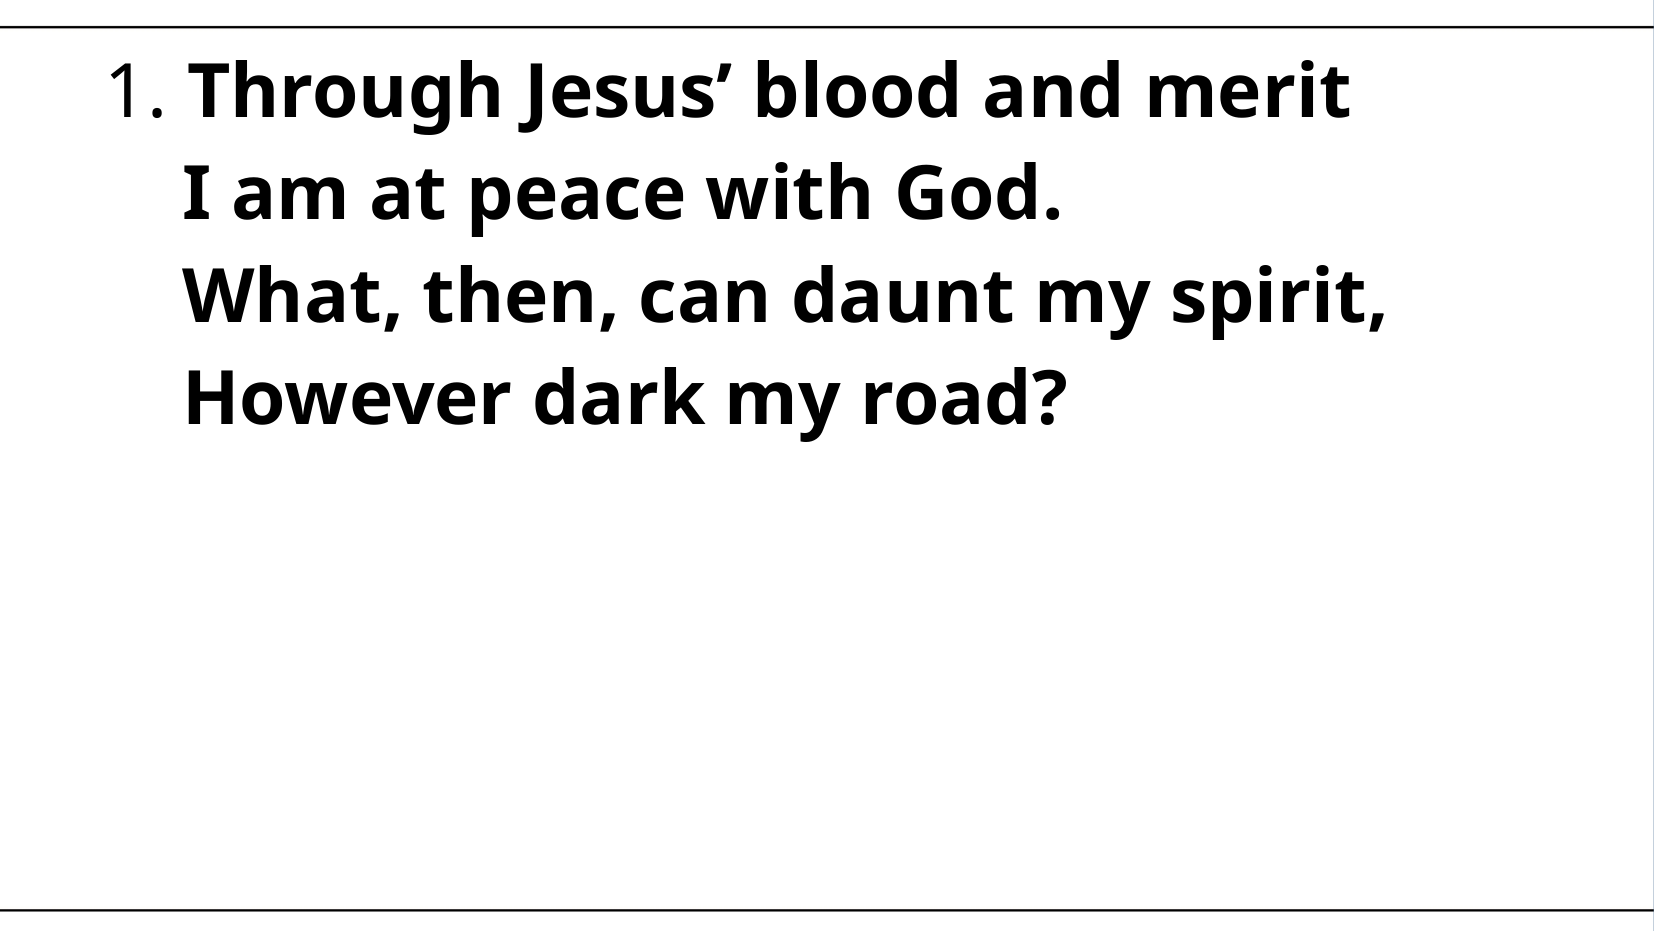

1. Through Jesus’ blood and merit
 I am at peace with God.
 What, then, can daunt my spirit,
 However dark my road?